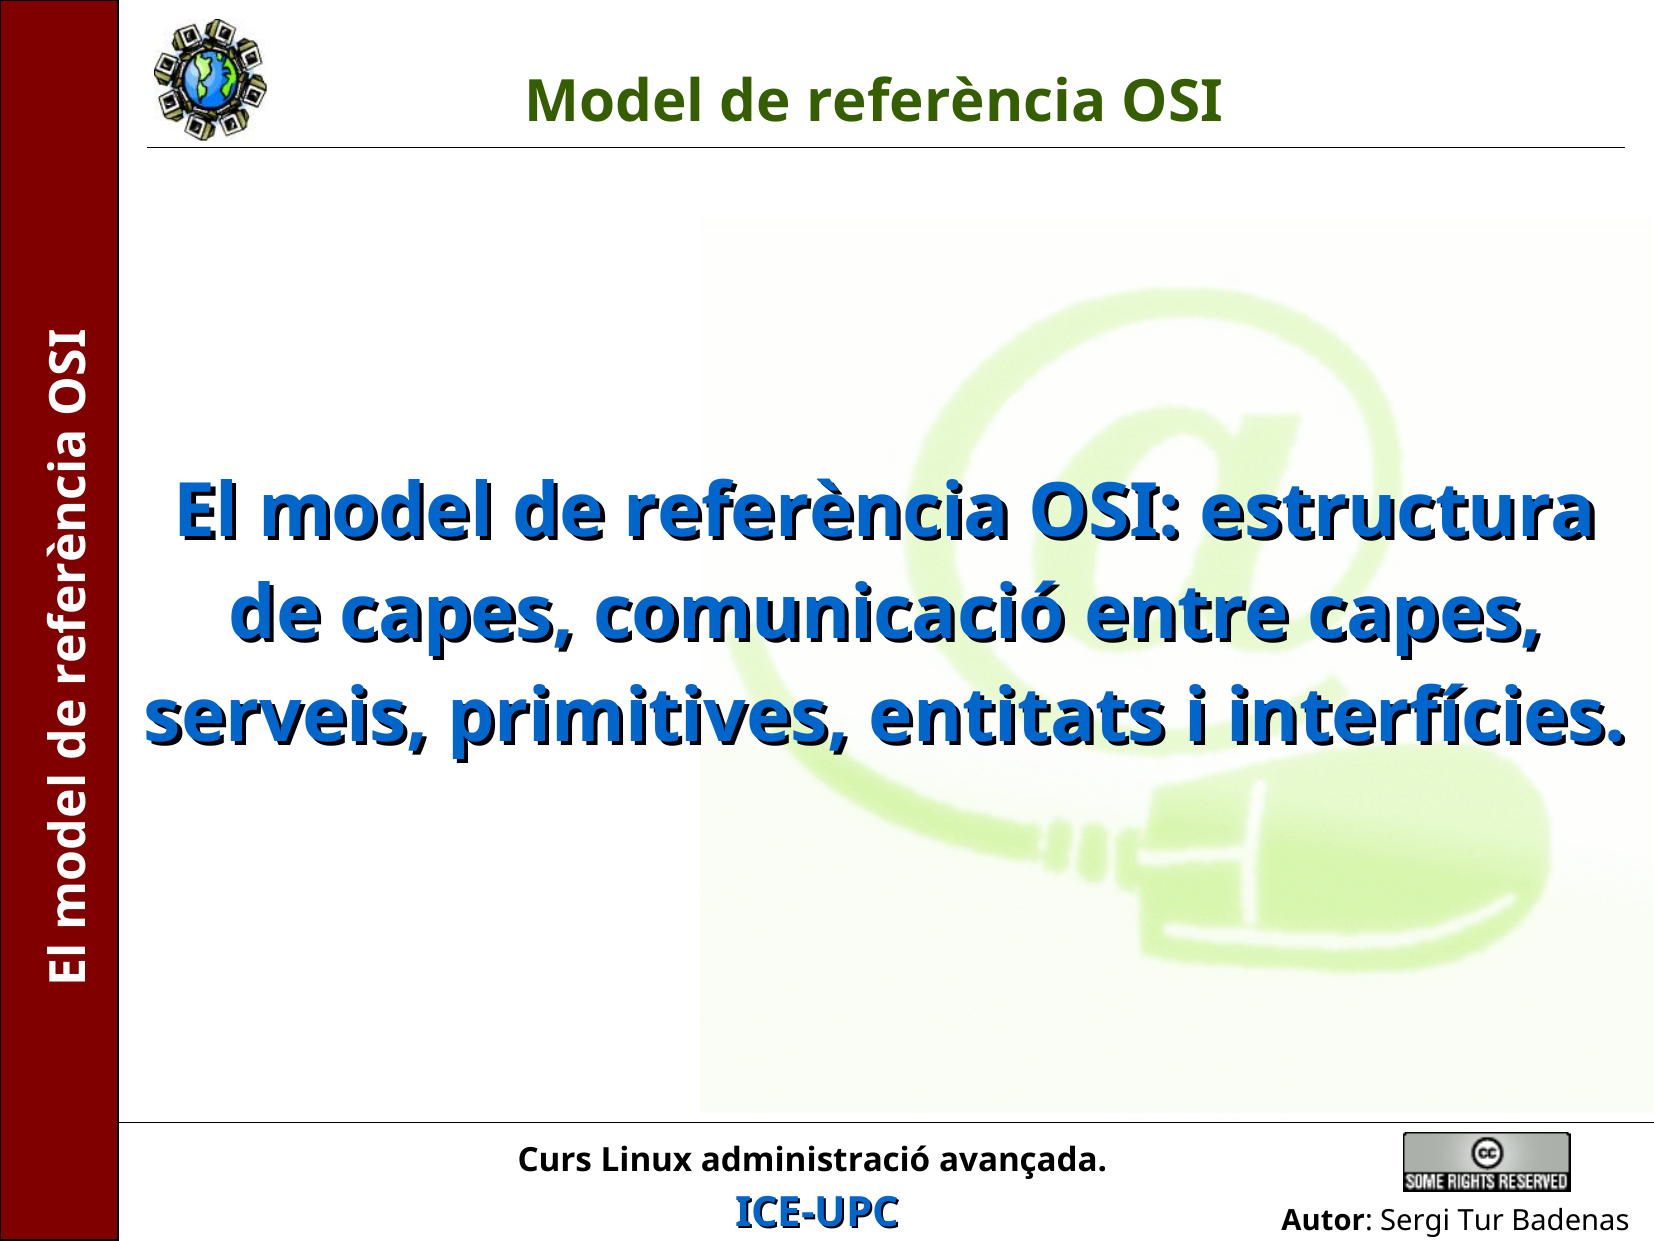

# Model de referència OSI
El model de referència OSI: estructura de capes, comunicació entre capes, serveis, primitives, entitats i interfícies.